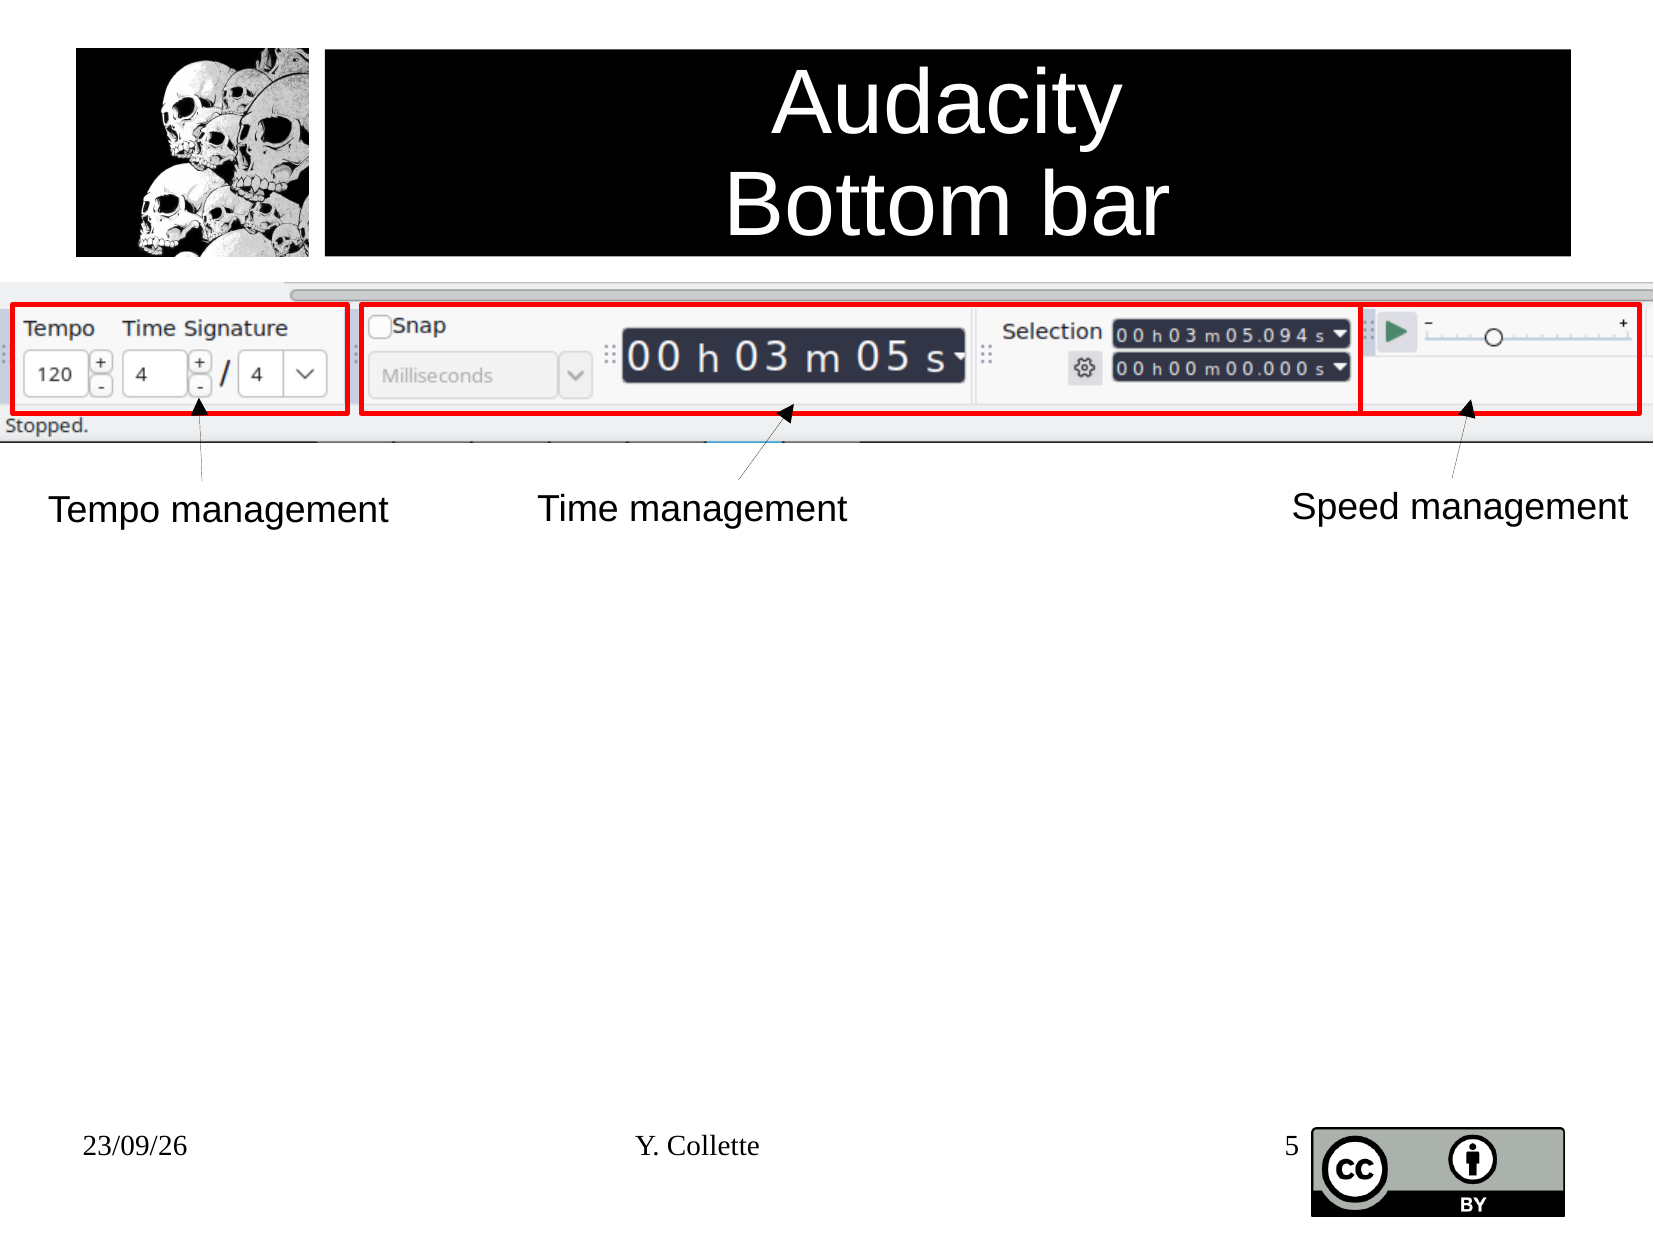

# Audacity Bottom bar
Speed management
Time management
Tempo management
Y. Collette
5